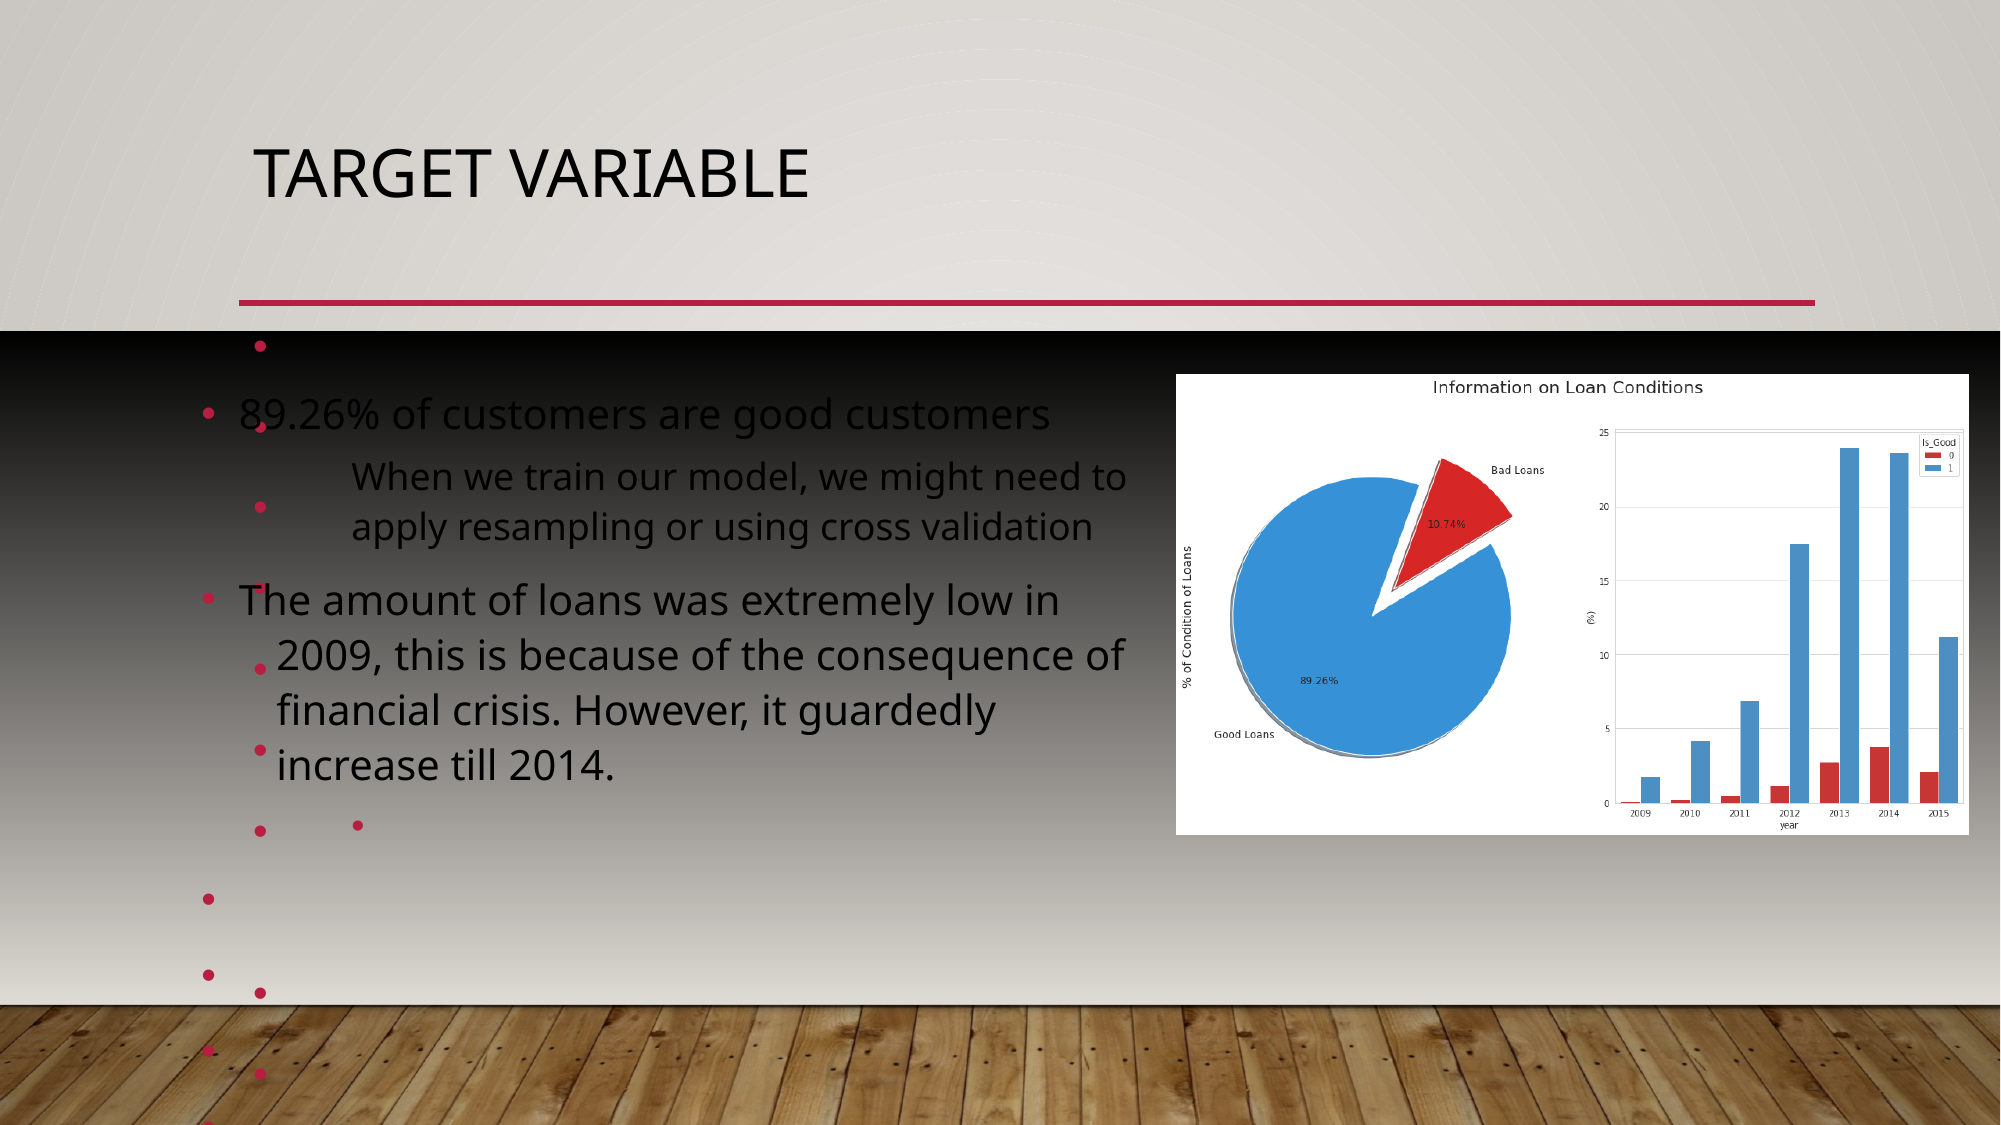

# Target variable
89.26% of customers are good customers
When we train our model, we might need to apply resampling or using cross validation
The amount of loans was extremely low in 2009, this is because of the consequence of financial crisis. However, it guardedly increase till 2014.